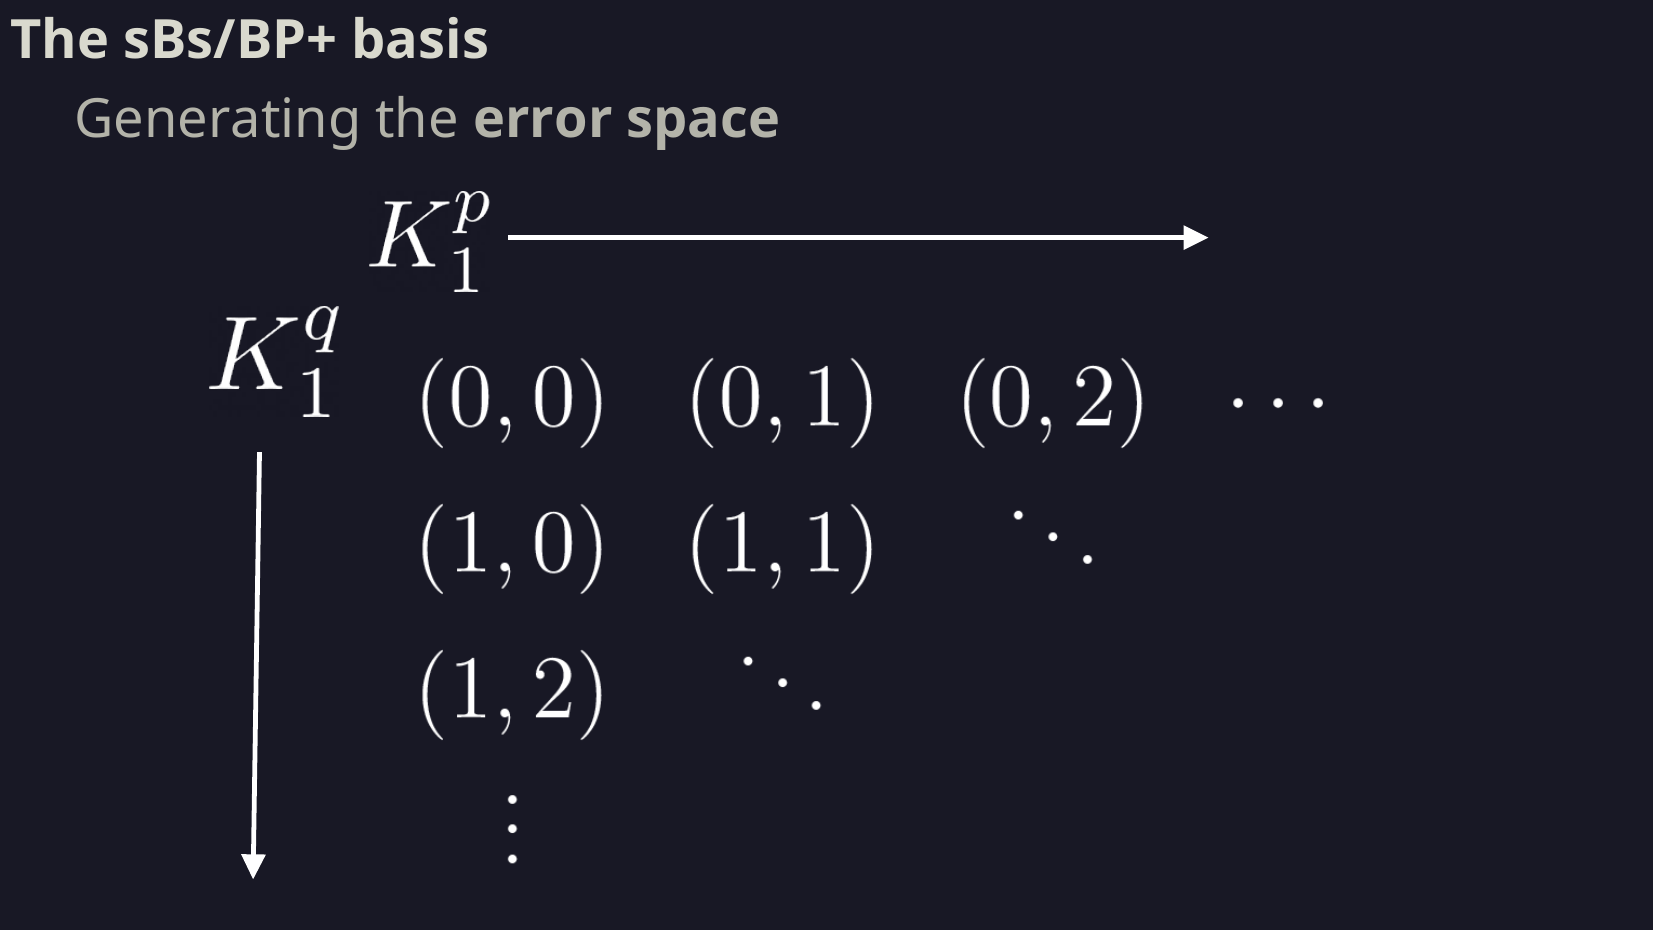

The sBs/BP+ basis
Generating the error space